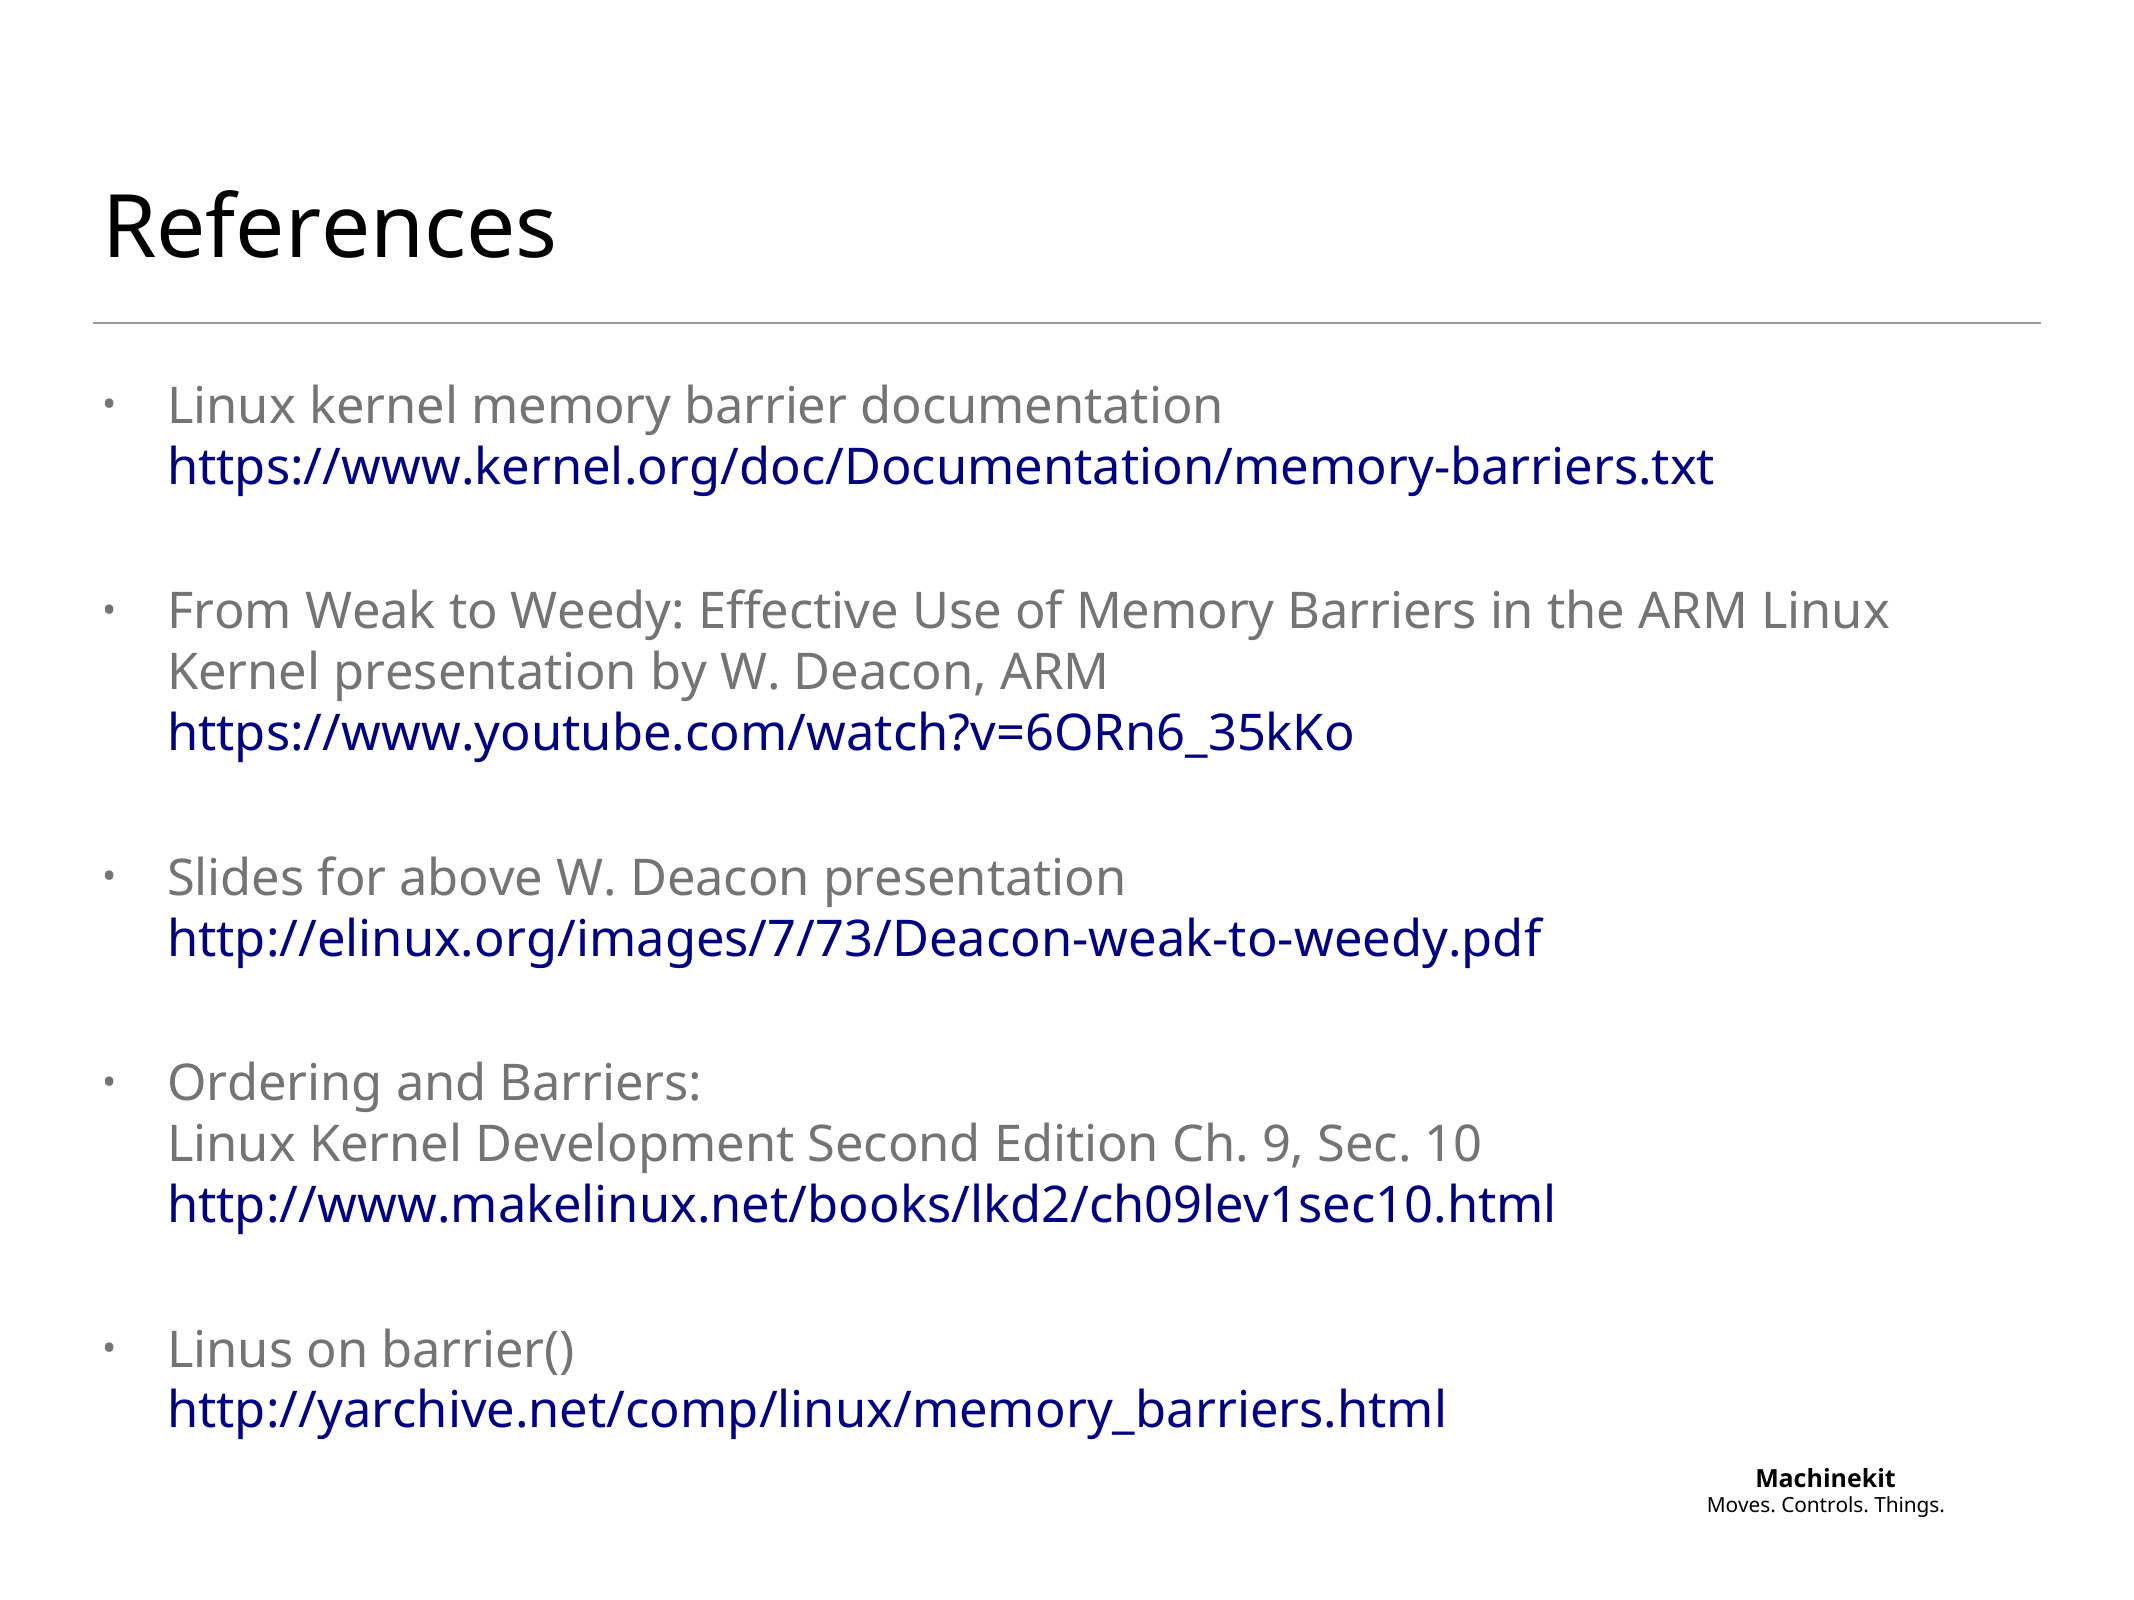

# References
Linux kernel memory barrier documentation
https://www.kernel.org/doc/Documentation/memory-barriers.txt
From Weak to Weedy: Effective Use of Memory Barriers in the ARM Linux Kernel presentation by W. Deacon, ARM
https://www.youtube.com/watch?v=6ORn6_35kKo
Slides for above W. Deacon presentation
http://elinux.org/images/7/73/Deacon-weak-to-weedy.pdf
Ordering and Barriers:
Linux Kernel Development Second Edition Ch. 9, Sec. 10
http://www.makelinux.net/books/lkd2/ch09lev1sec10.html
Linus on barrier()
http://yarchive.net/comp/linux/memory_barriers.html